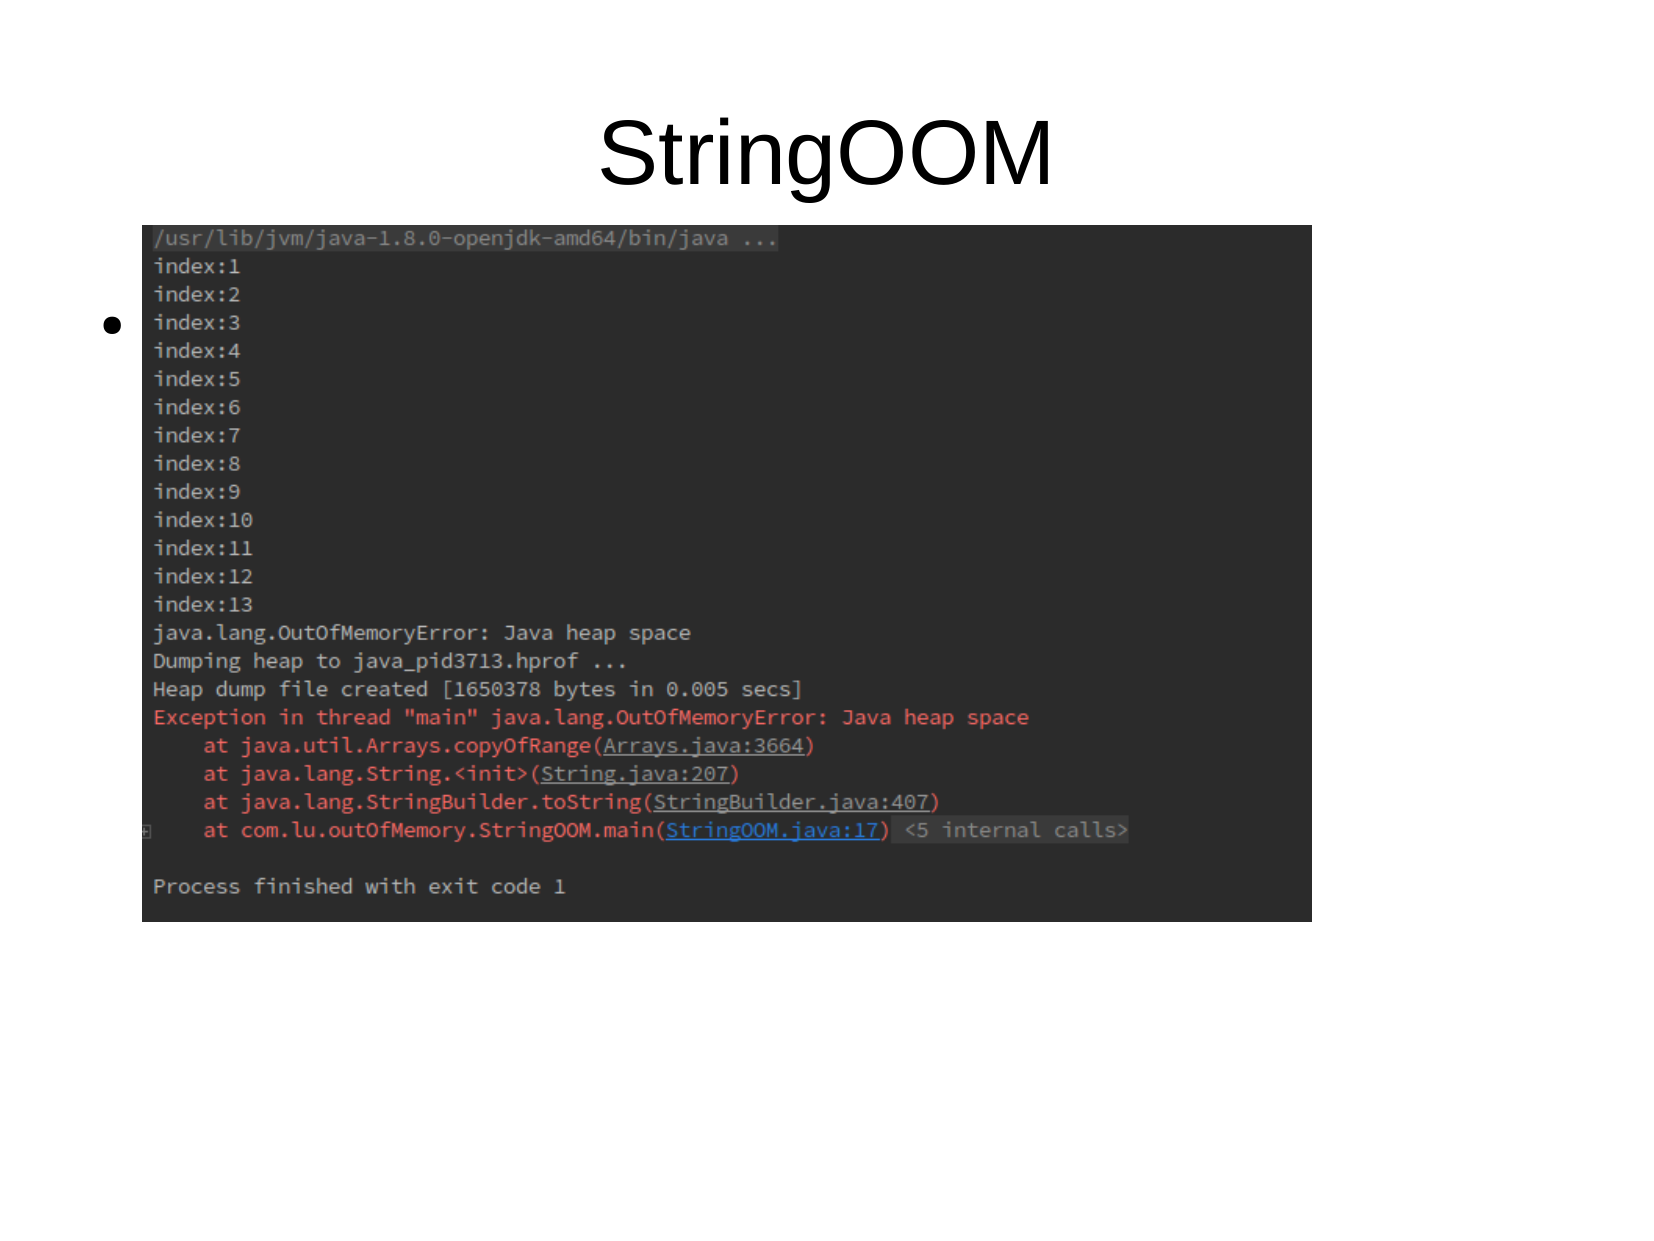

# StringOOM
JDK8 VM Args: -Xms1m -Xmx1m -XX:+HeapDumpOnOutOfMemoryError